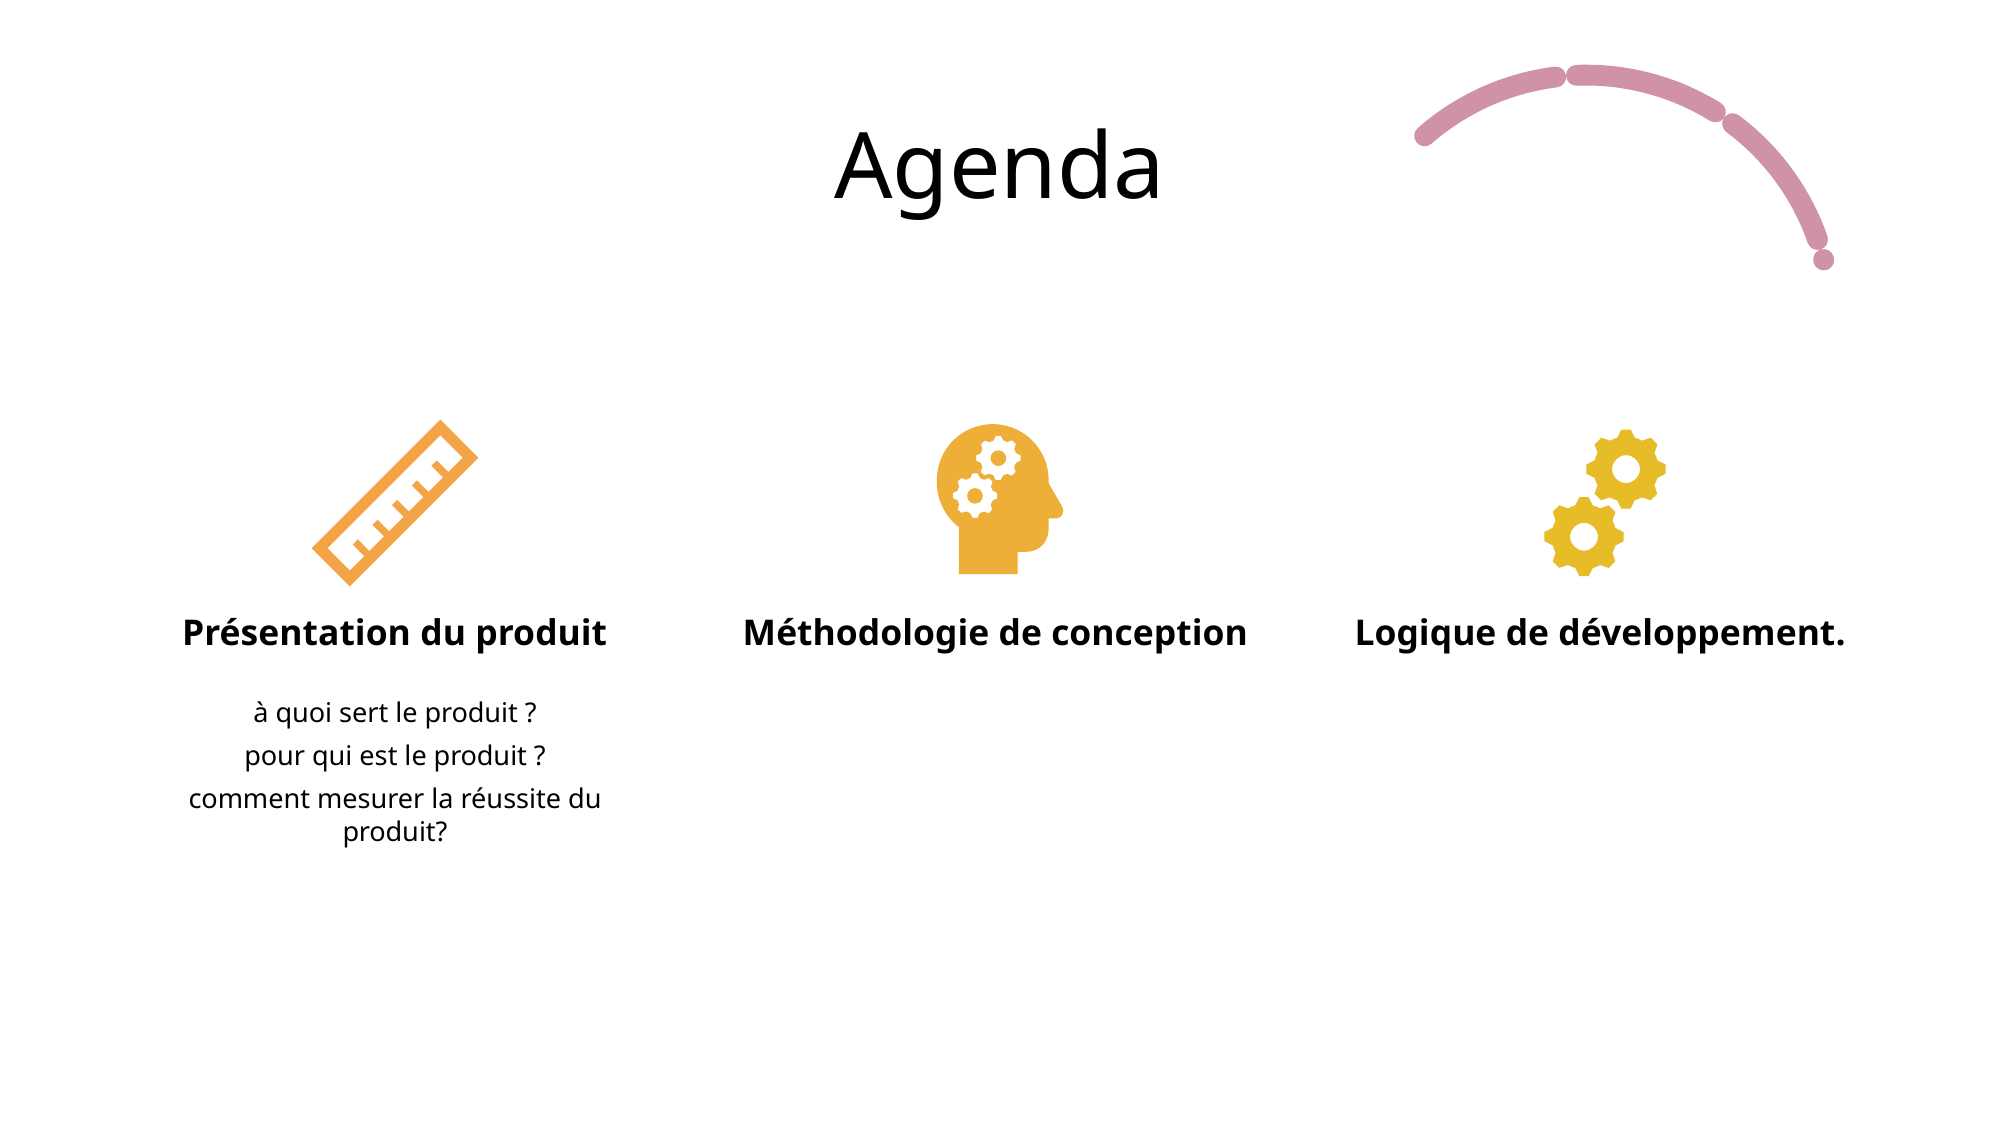

# Agenda
Présentation du produit
Méthodologie de conception
Logique de développement.
à quoi sert le produit ?
pour qui est le produit ?
comment mesurer la réussite du produit?